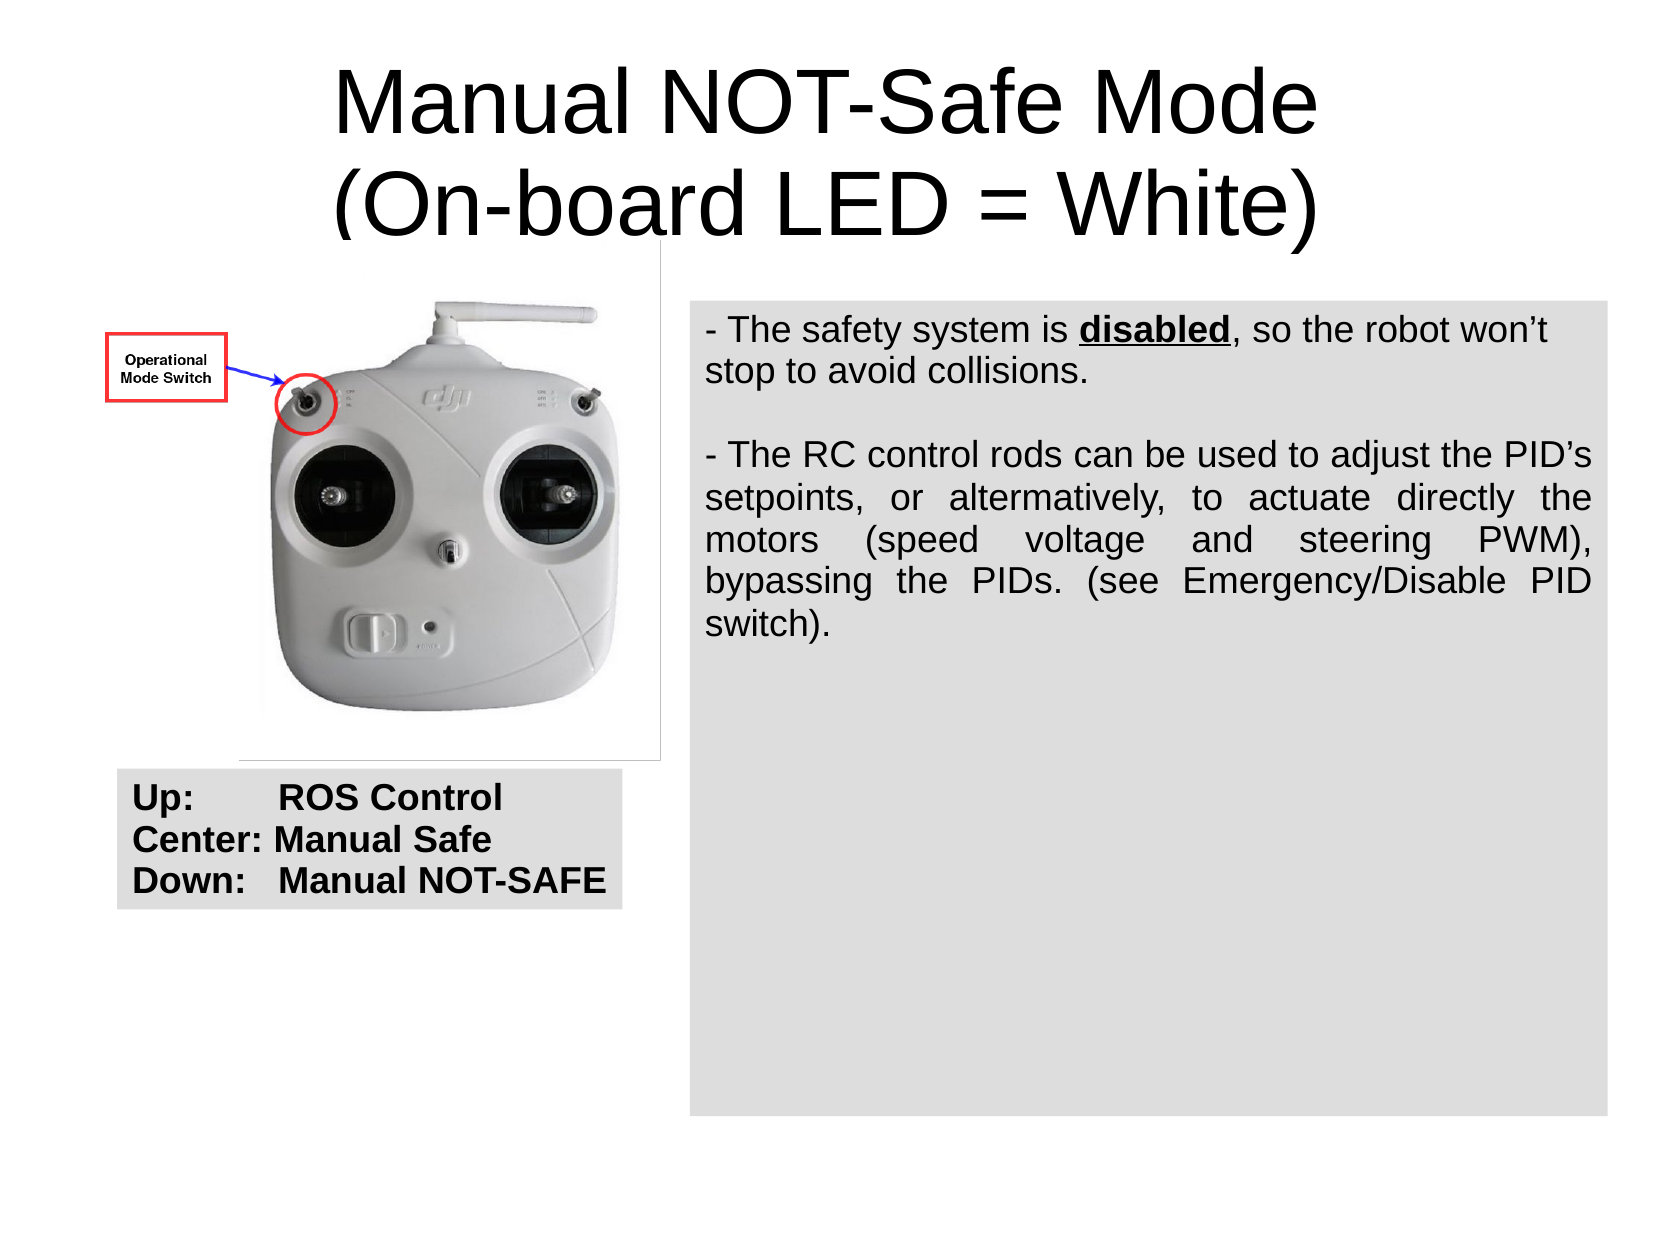

# Manual NOT-Safe Mode (On-board LED = White)
- The safety system is disabled, so the robot won’t stop to avoid collisions.
- The RC control rods can be used to adjust the PID’s setpoints, or altermatively, to actuate directly the motors (speed voltage and steering PWM), bypassing the PIDs. (see Emergency/Disable PID switch).
Up: ROS Control
Center: Manual Safe
Down: Manual NOT-SAFE